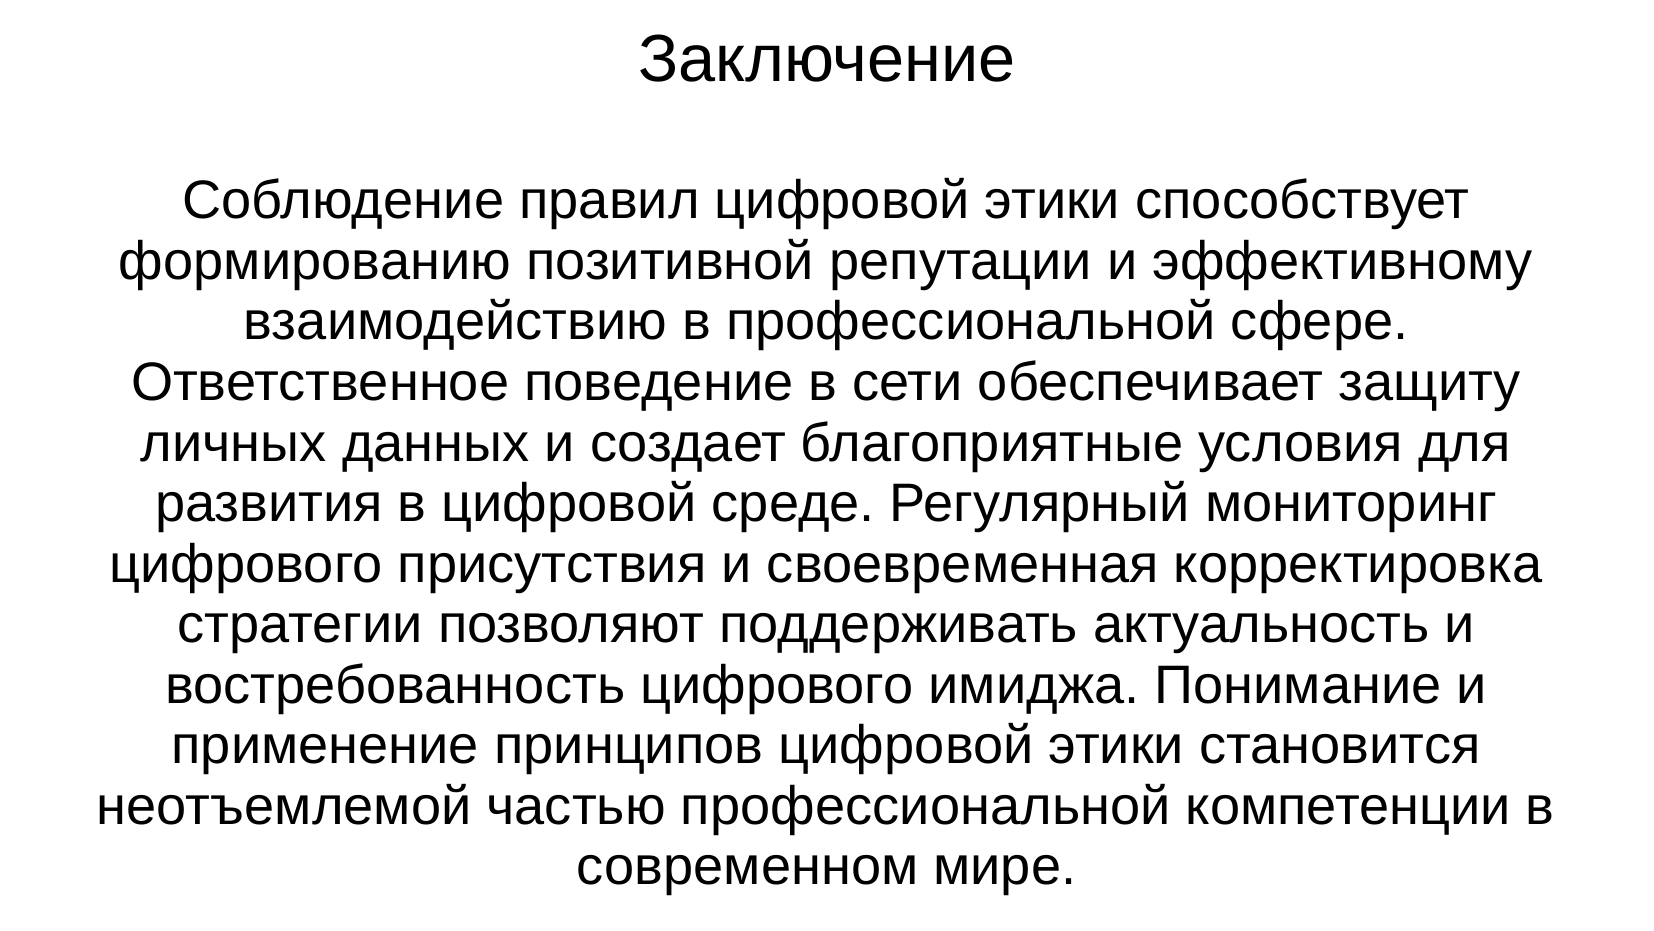

# Заключение
Соблюдение правил цифровой этики способствует формированию позитивной репутации и эффективному взаимодействию в профессиональной сфере. Ответственное поведение в сети обеспечивает защиту личных данных и создает благоприятные условия для развития в цифровой среде. Регулярный мониторинг цифрового присутствия и своевременная корректировка стратегии позволяют поддерживать актуальность и востребованность цифрового имиджа. Понимание и применение принципов цифровой этики становится неотъемлемой частью профессиональной компетенции в современном мире.